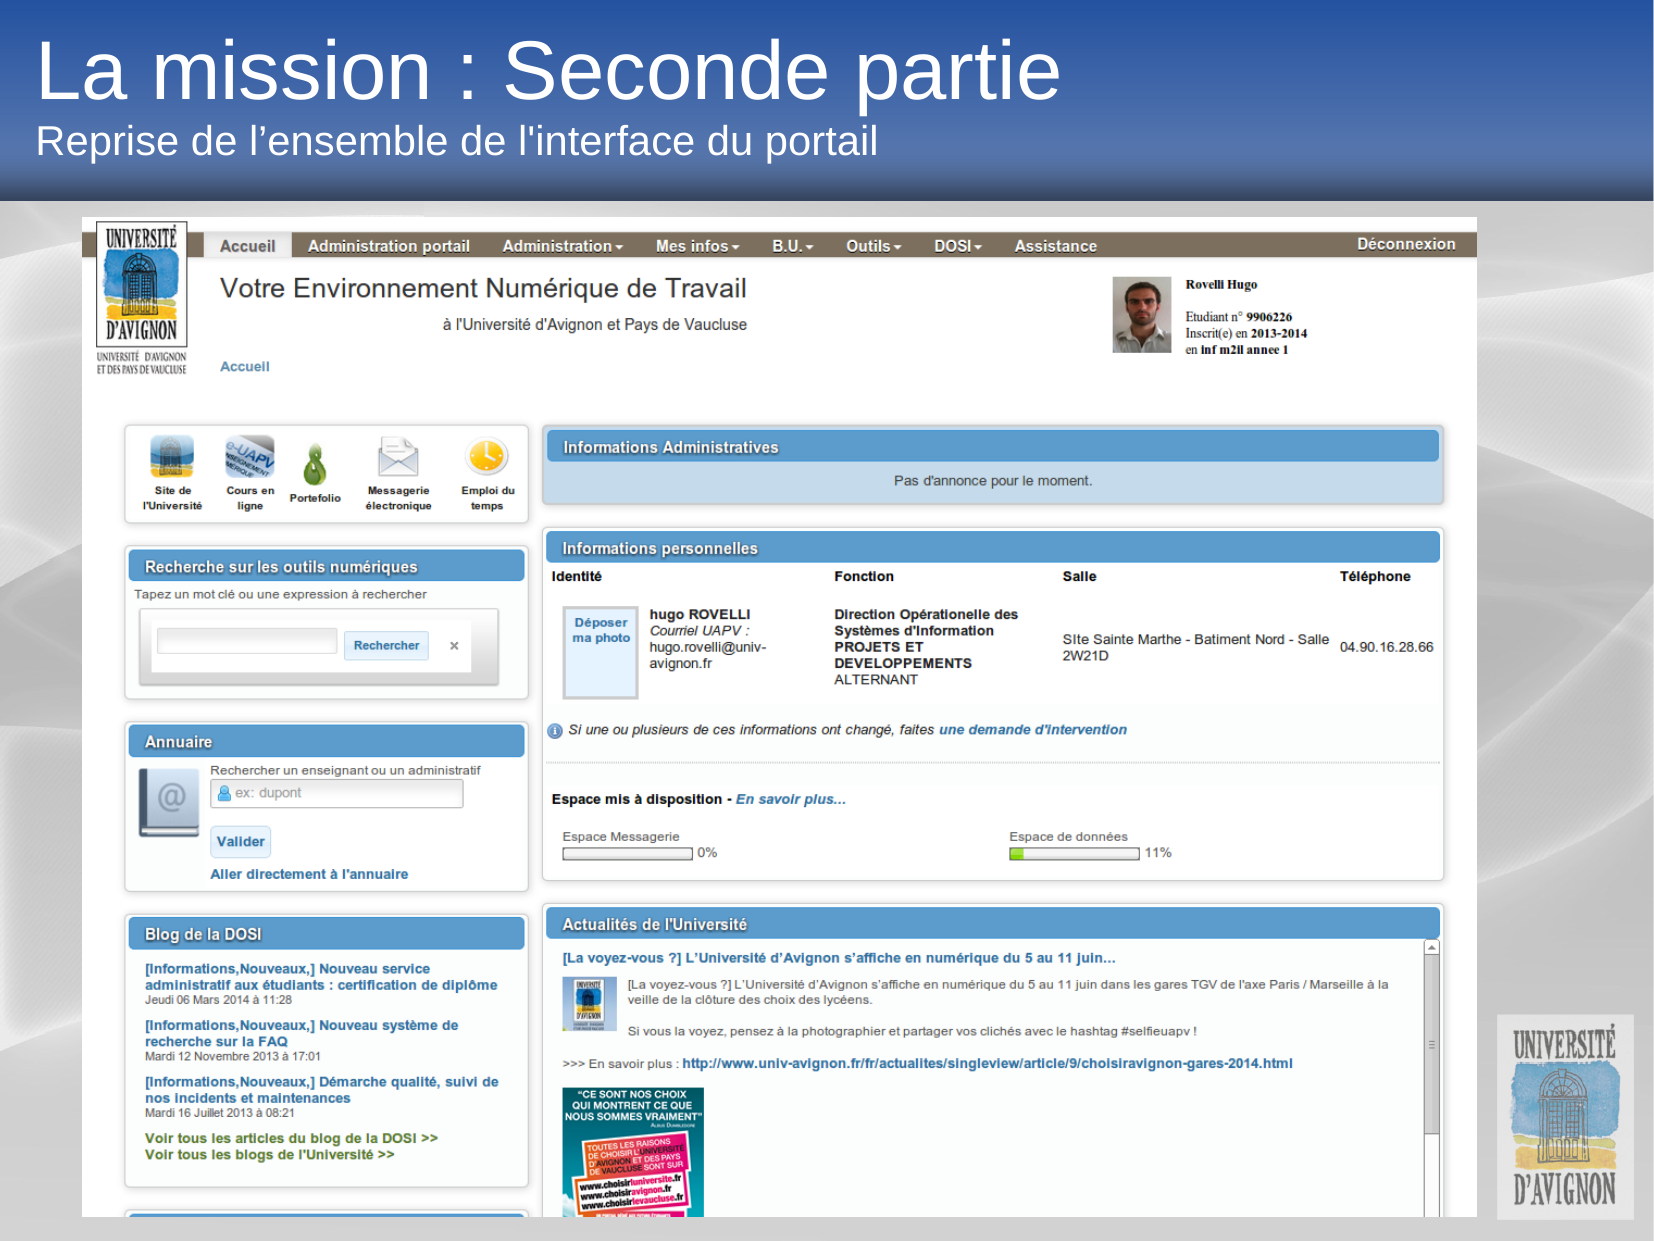

# La mission : Seconde partie Reprise de l’ensemble de l'interface du portail